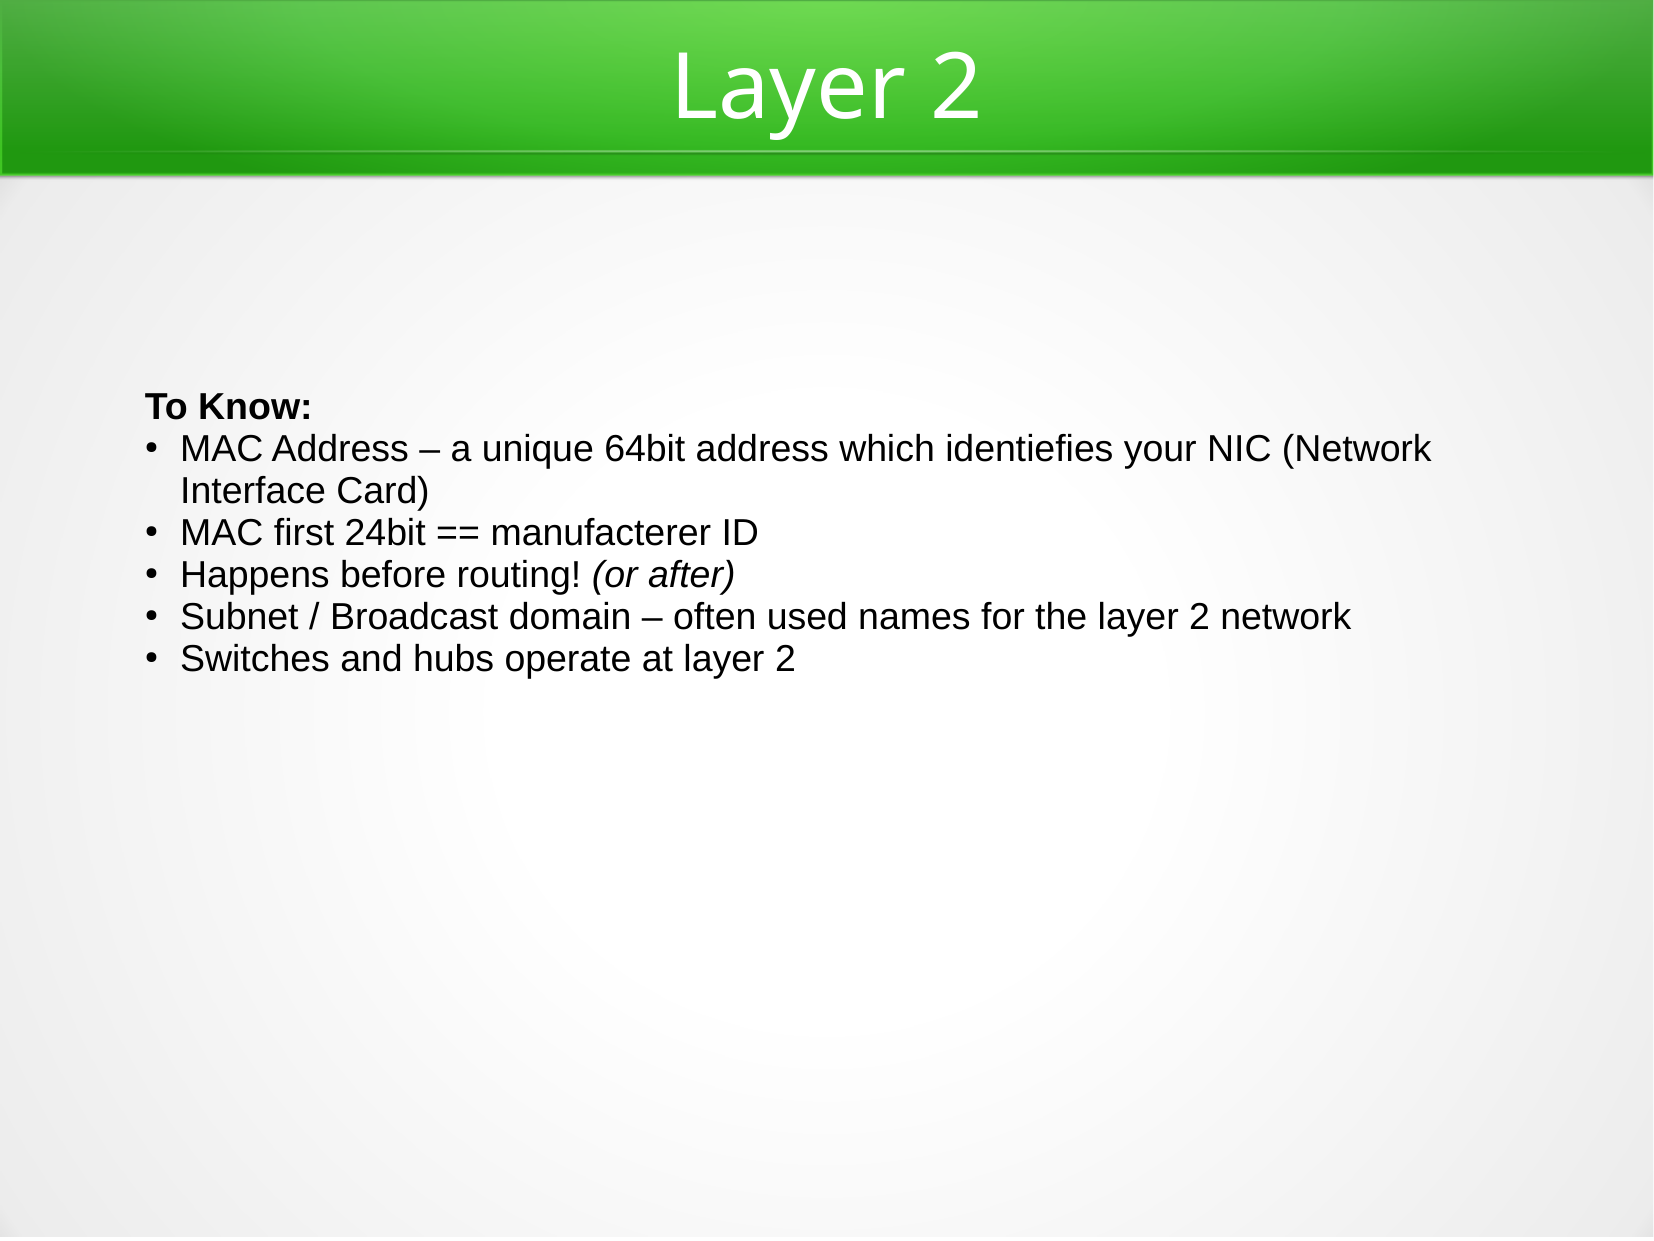

# Layer 2
To Know:
MAC Address – a unique 64bit address which identiefies your NIC (Network Interface Card)
MAC first 24bit == manufacterer ID
Happens before routing! (or after)
Subnet / Broadcast domain – often used names for the layer 2 network
Switches and hubs operate at layer 2